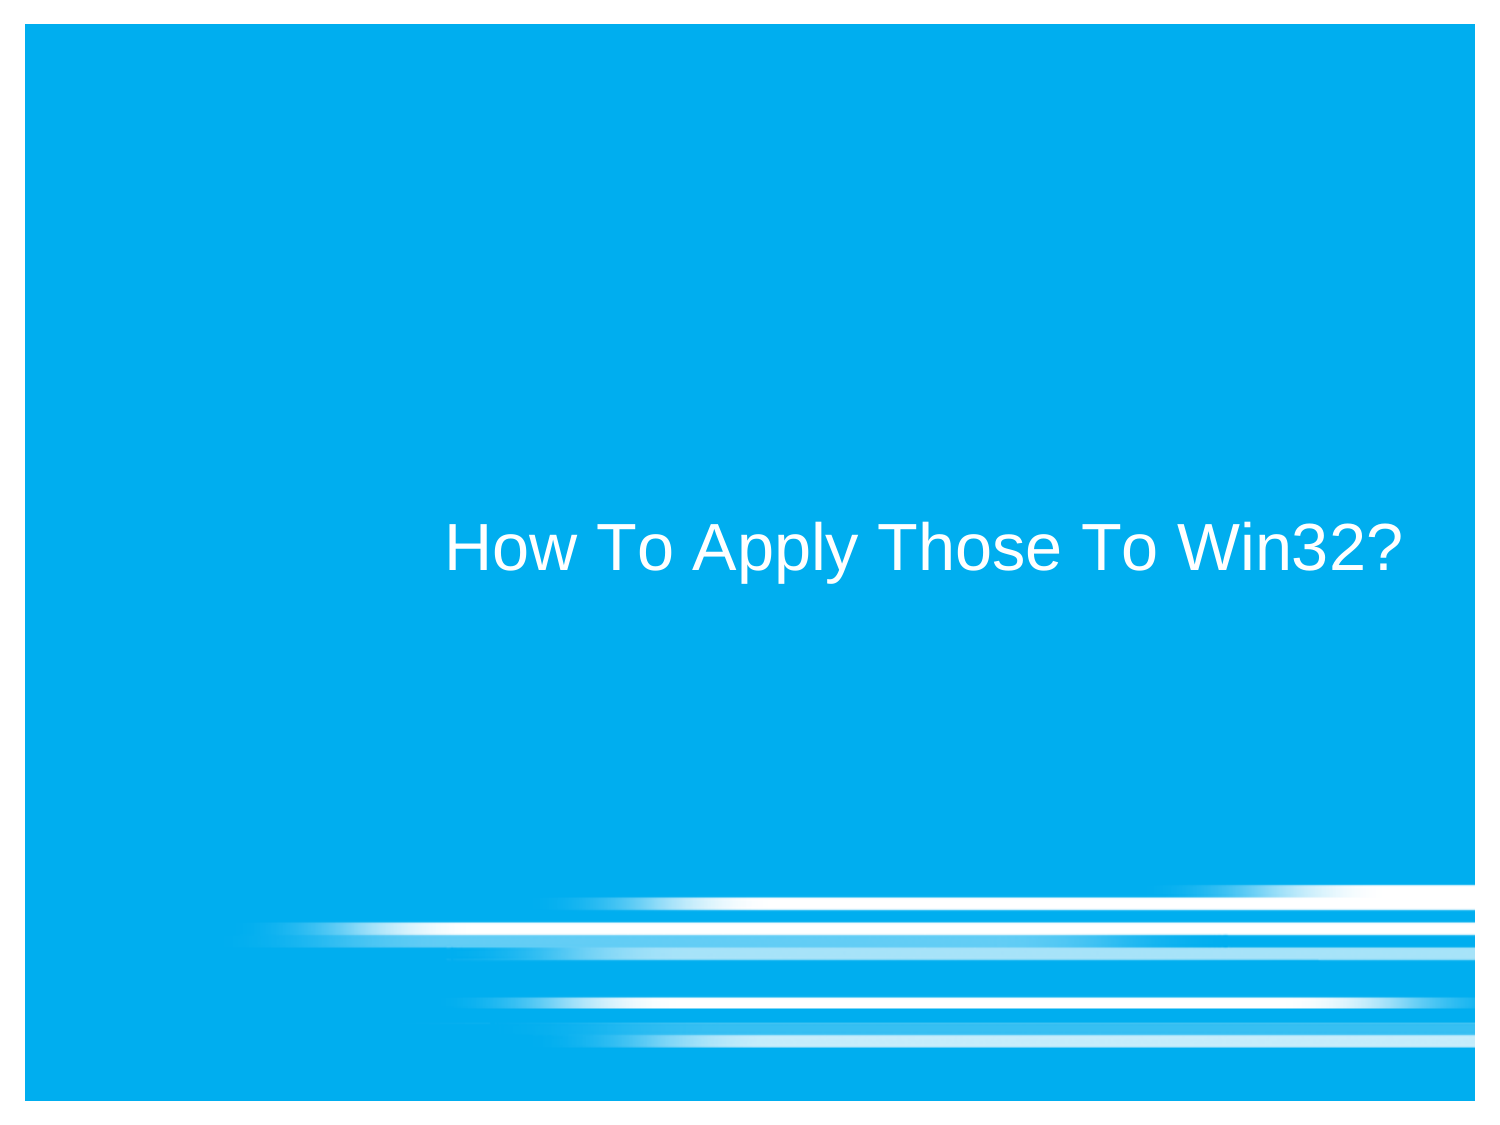

# How To Apply Those To Win32?